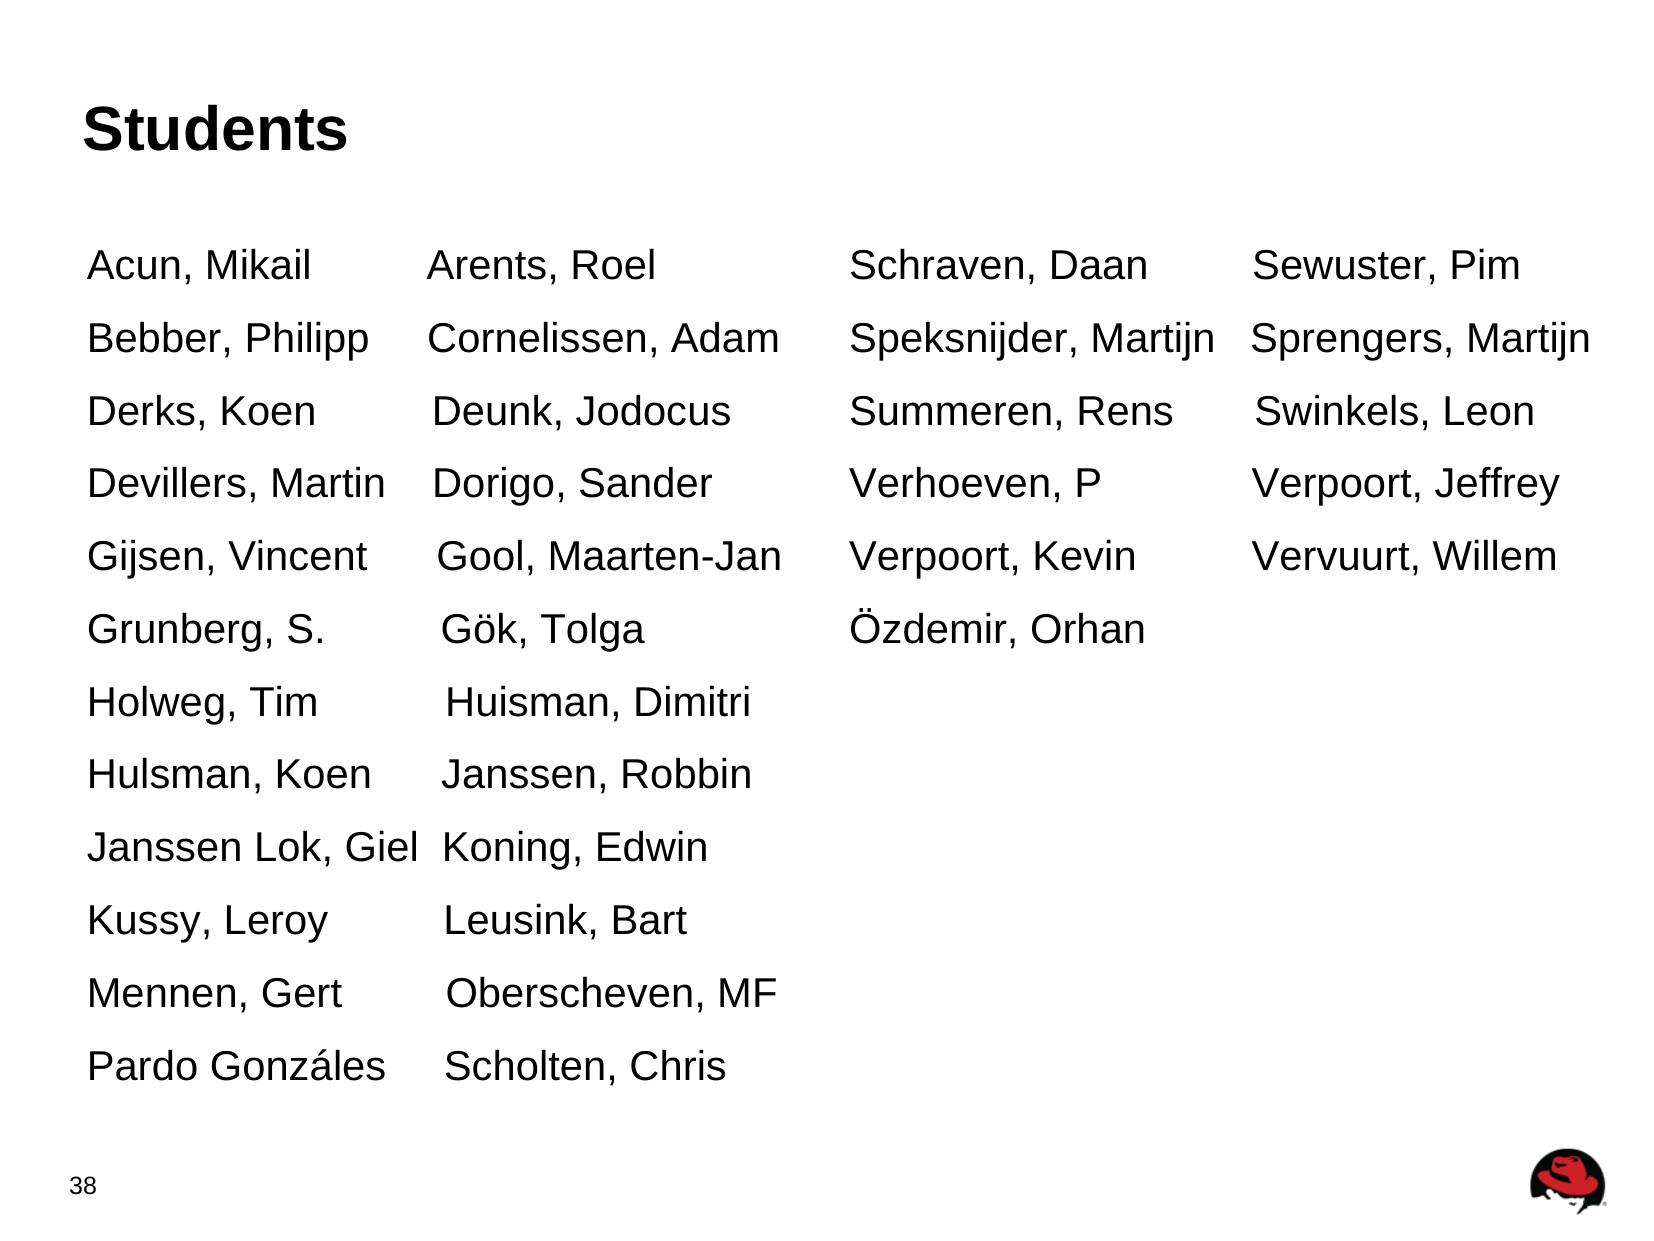

# Students
Acun, Mikail Arents, Roel
Bebber, Philipp Cornelissen, Adam
Derks, Koen Deunk, Jodocus
Devillers, Martin Dorigo, Sander
Gijsen, Vincent Gool, Maarten-Jan
Grunberg, S. Gök, Tolga
Holweg, Tim Huisman, Dimitri
Hulsman, Koen Janssen, Robbin
Janssen Lok, Giel Koning, Edwin
Kussy, Leroy Leusink, Bart
Mennen, Gert Oberscheven, MF
Pardo Gonzáles Scholten, Chris
Schraven, Daan Sewuster, Pim
Speksnijder, Martijn Sprengers, Martijn
Summeren, Rens Swinkels, Leon
Verhoeven, P Verpoort, Jeffrey
Verpoort, Kevin Vervuurt, Willem
Özdemir, Orhan